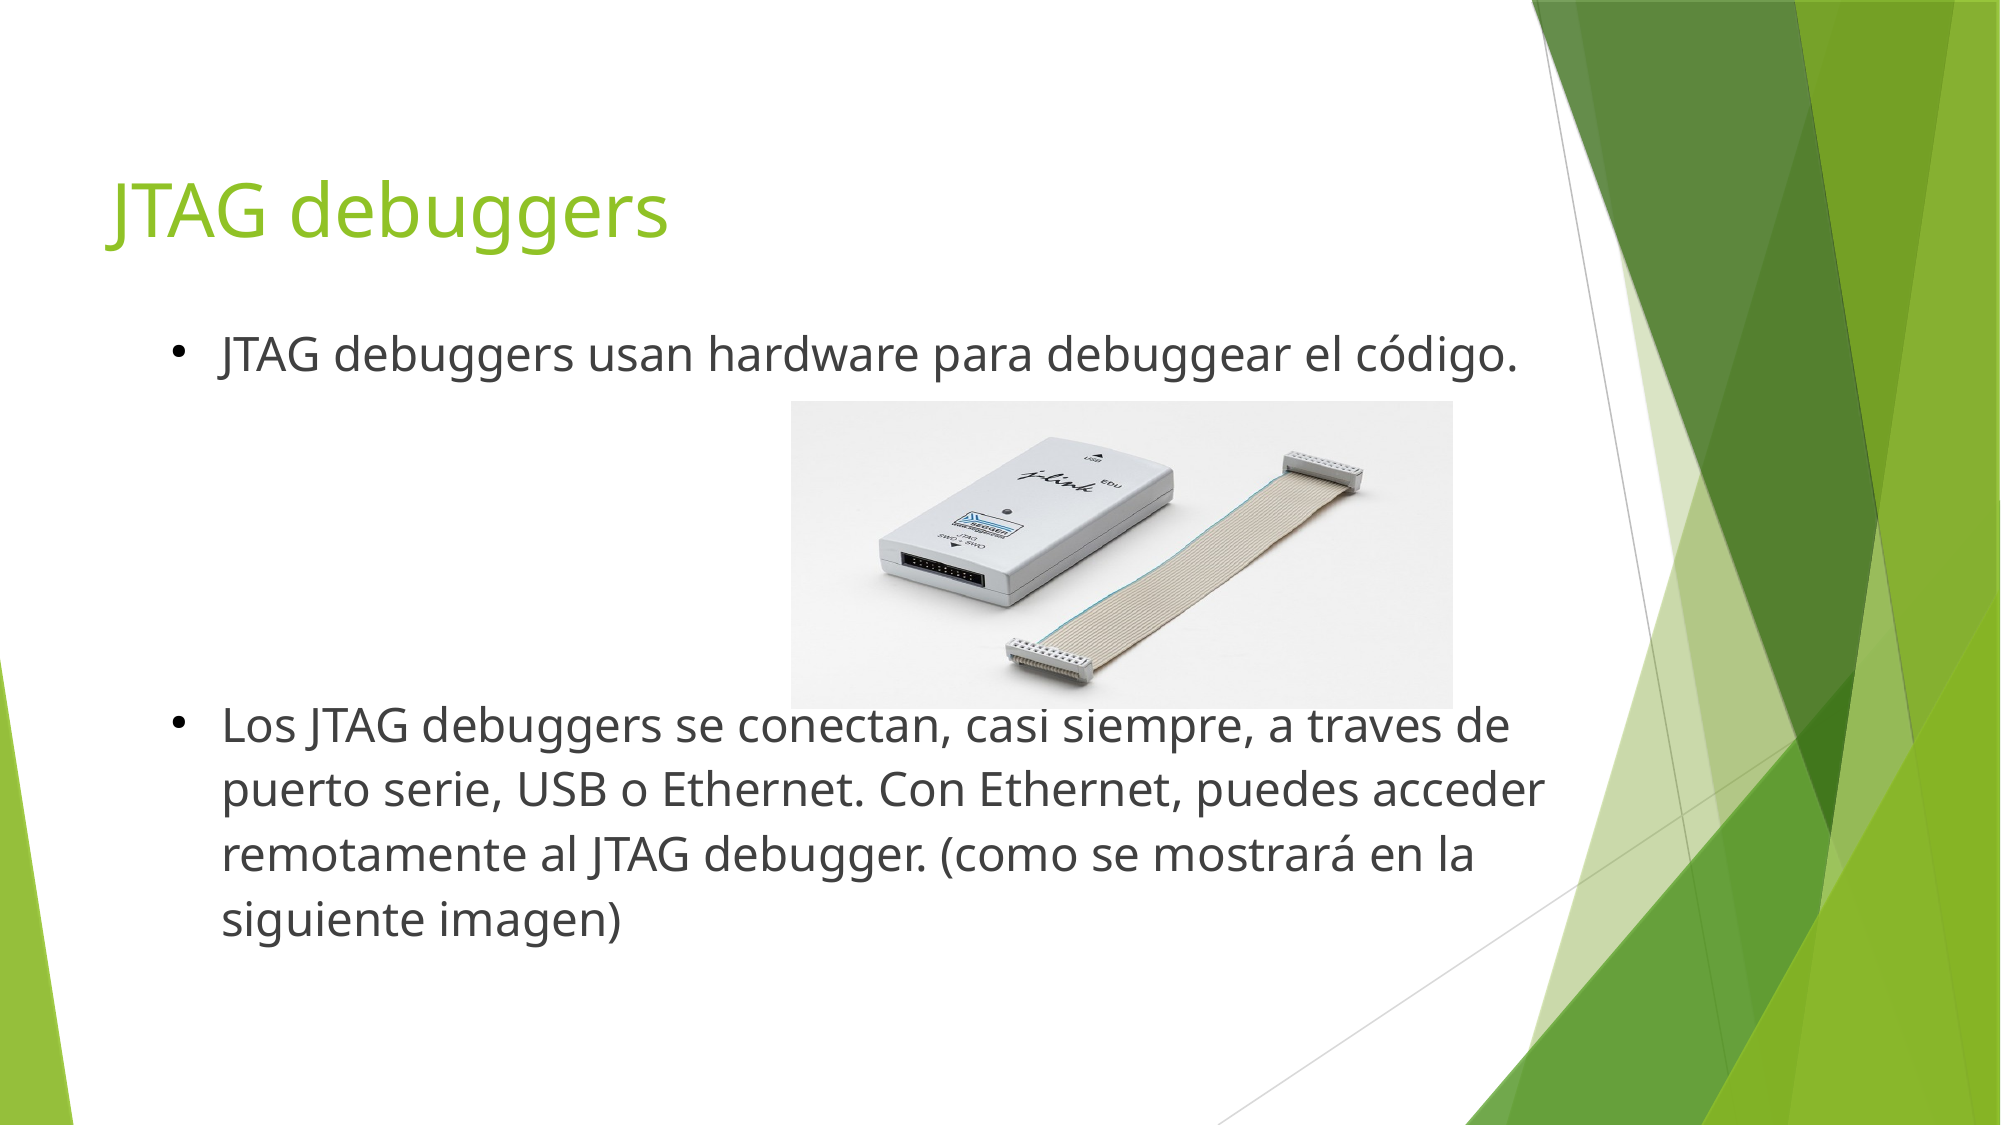

# JTAG debuggers
JTAG debuggers usan hardware para debuggear el código.
Los JTAG debuggers se conectan, casi siempre, a traves de puerto serie, USB o Ethernet. Con Ethernet, puedes acceder remotamente al JTAG debugger. (como se mostrará en la siguiente imagen)